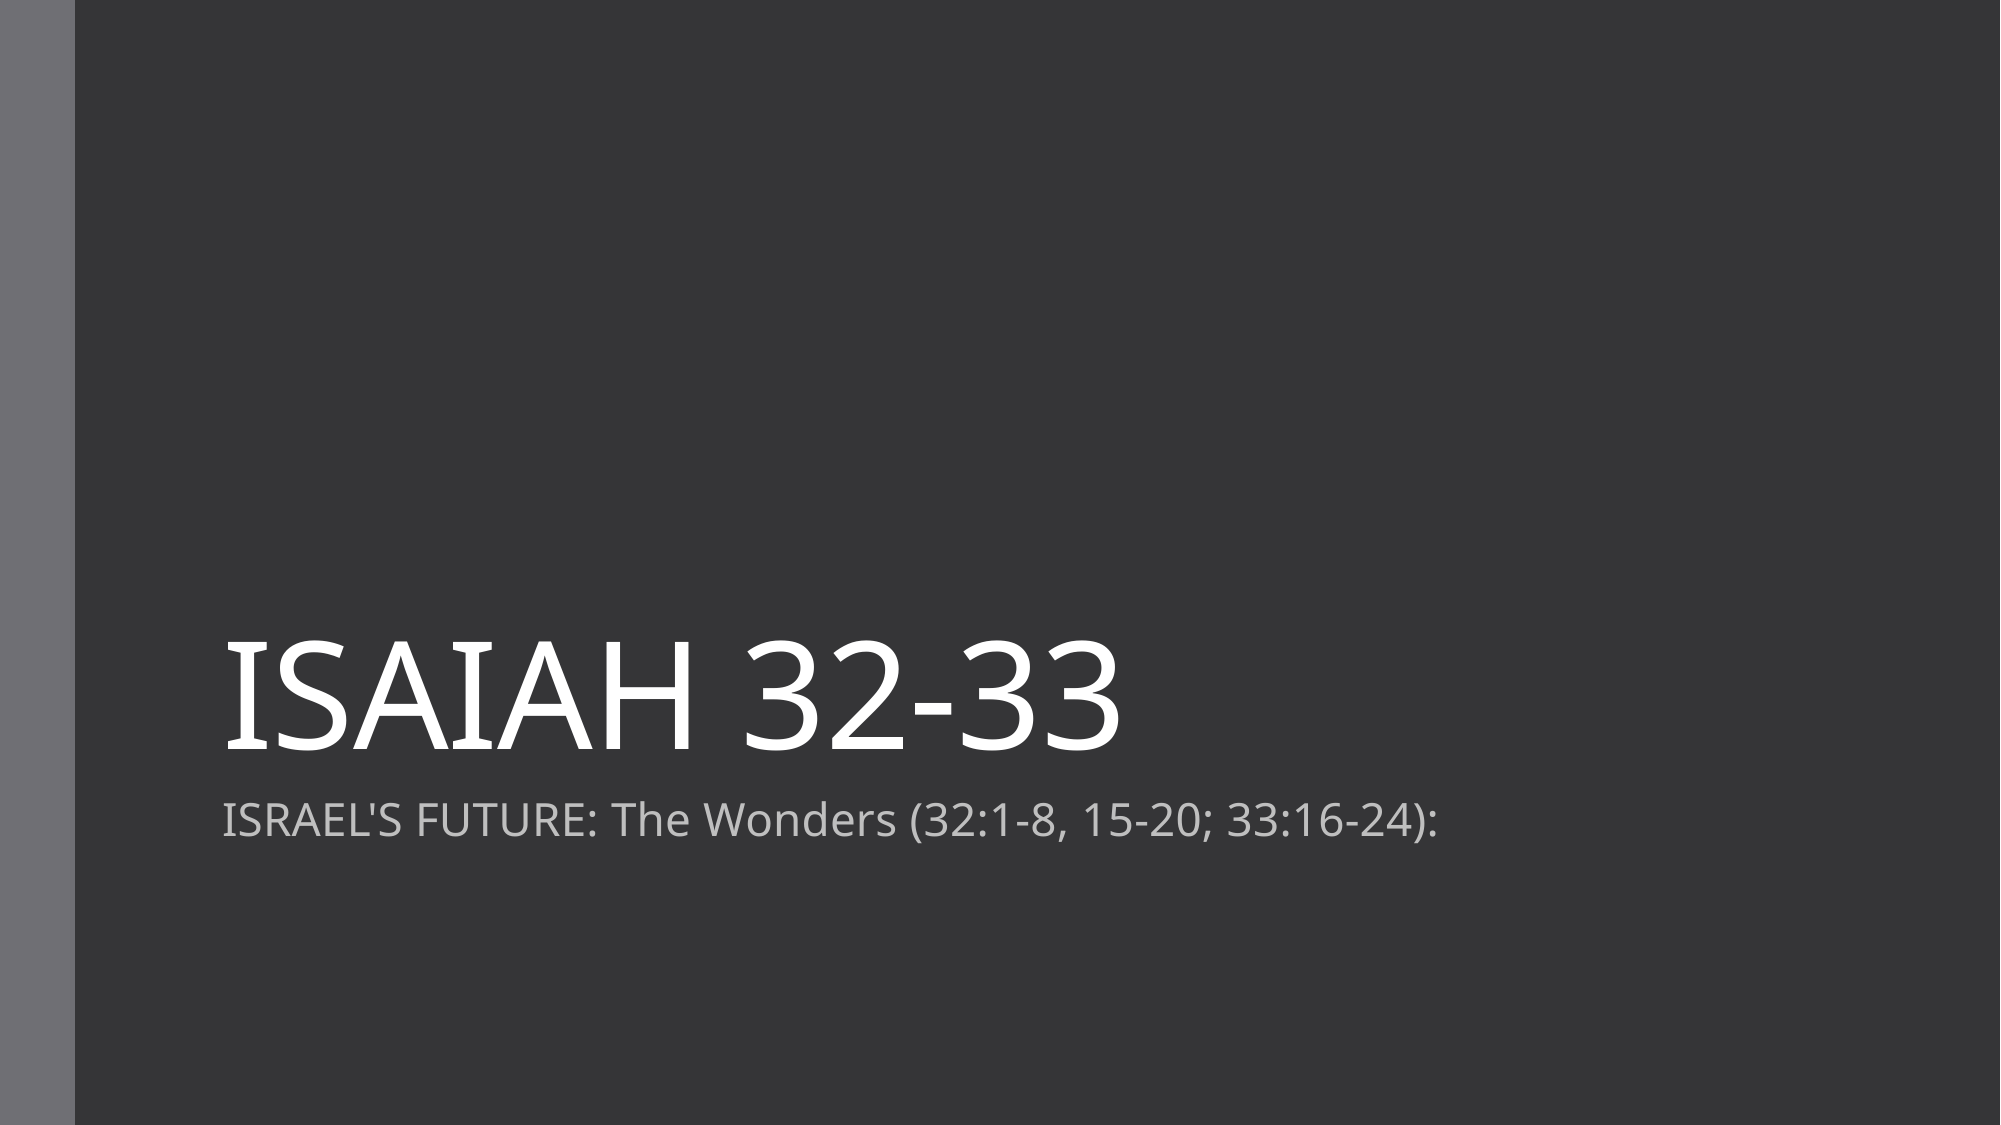

# ISAIAH 32-33
ISRAEL'S FUTURE: The Wonders (32:1-8, 15-20; 33:16-24):